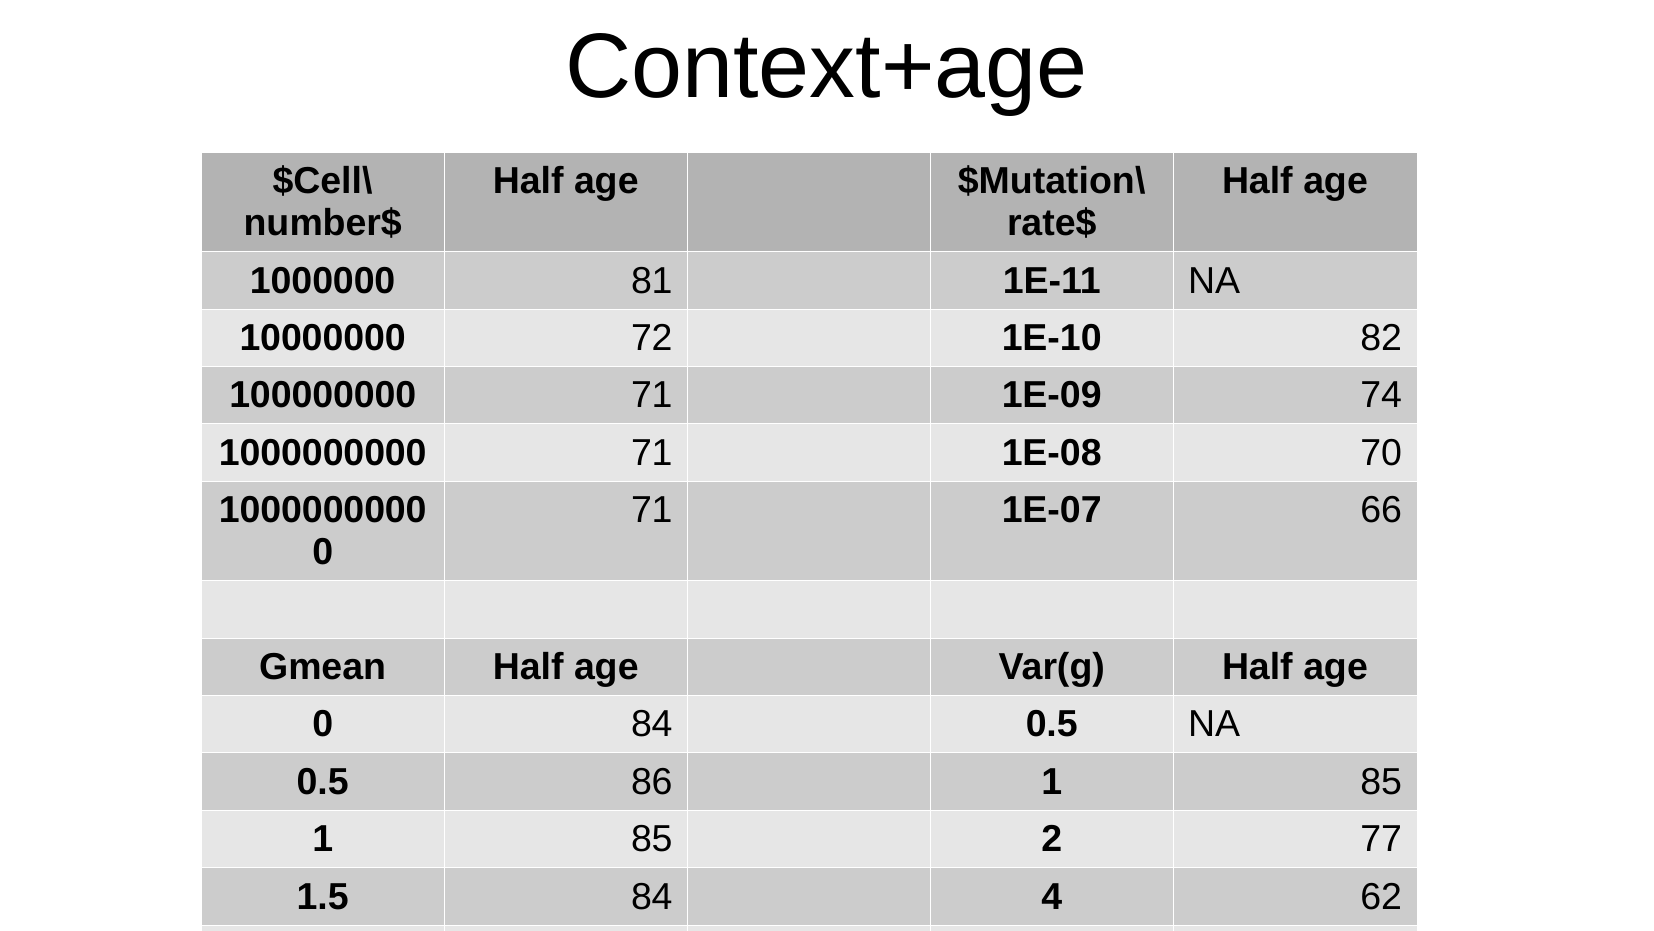

# Context+age
| $Cell\ number$ | Half age | | $Mutation\ rate$ | Half age |
| --- | --- | --- | --- | --- |
| 1000000 | 81 | | 1E-11 | NA |
| 10000000 | 72 | | 1E-10 | 82 |
| 100000000 | 71 | | 1E-09 | 74 |
| 1000000000 | 71 | | 1E-08 | 70 |
| 10000000000 | 71 | | 1E-07 | 66 |
| | | | | |
| Gmean | Half age | | Var(g) | Half age |
| 0 | 84 | | 0.5 | NA |
| 0.5 | 86 | | 1 | 85 |
| 1 | 85 | | 2 | 77 |
| 1.5 | 84 | | 4 | 62 |
| 2 | 83 | | | |